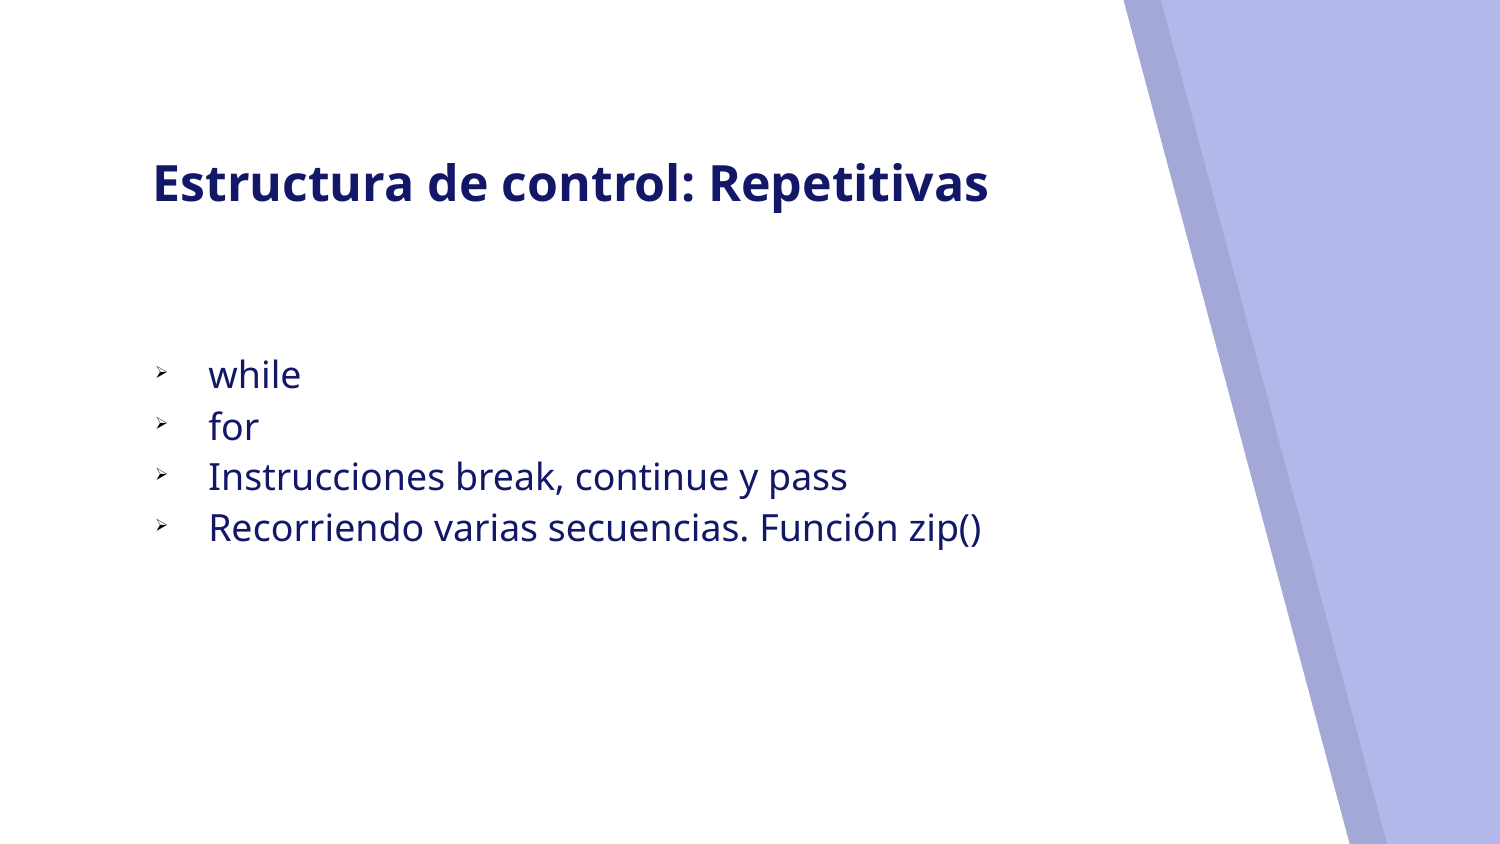

# Estructura de control: Repetitivas
while
for
Instrucciones break, continue y pass
Recorriendo varias secuencias. Función zip()